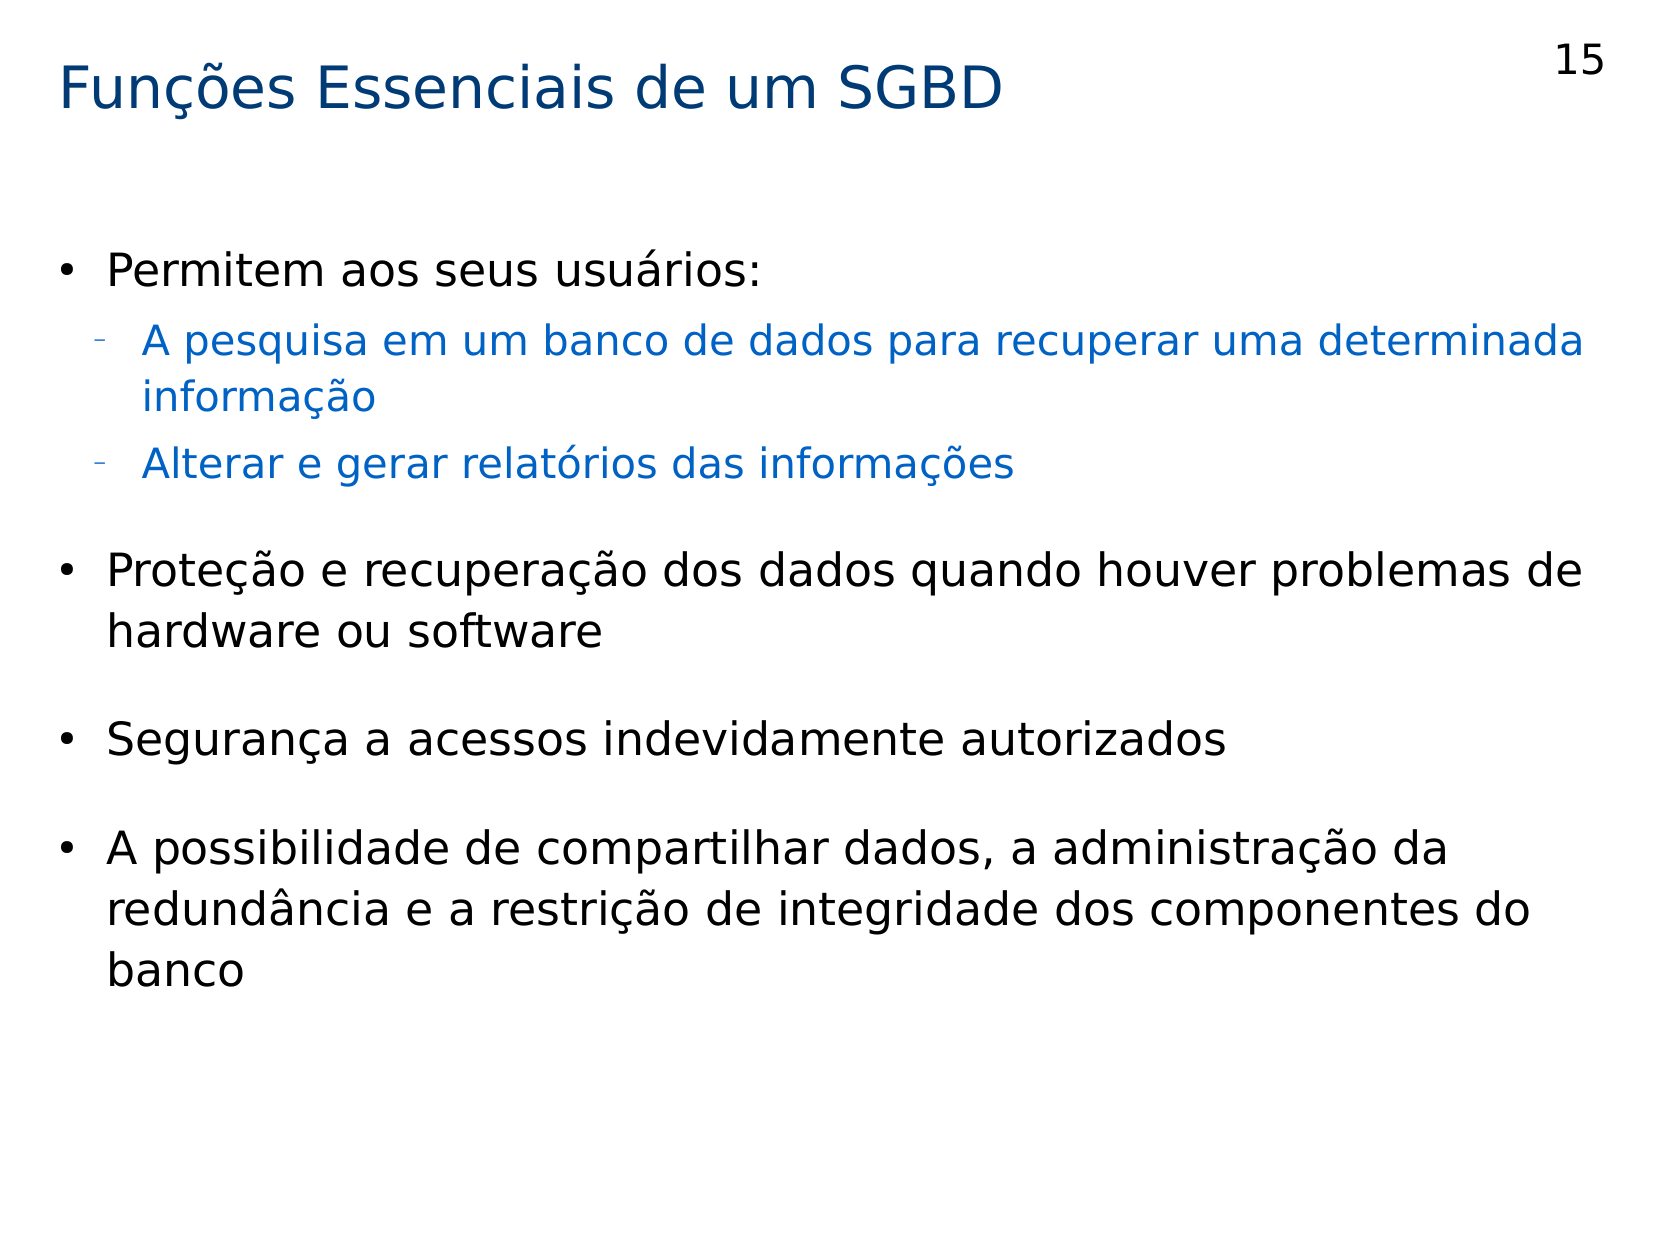

# Funções Essenciais de um SGBD
15
Permitem aos seus usuários:
A pesquisa em um banco de dados para recuperar uma determinada informação
Alterar e gerar relatórios das informações
Proteção e recuperação dos dados quando houver problemas de hardware ou software
Segurança a acessos indevidamente autorizados
A possibilidade de compartilhar dados, a administração da redundância e a restrição de integridade dos componentes do banco